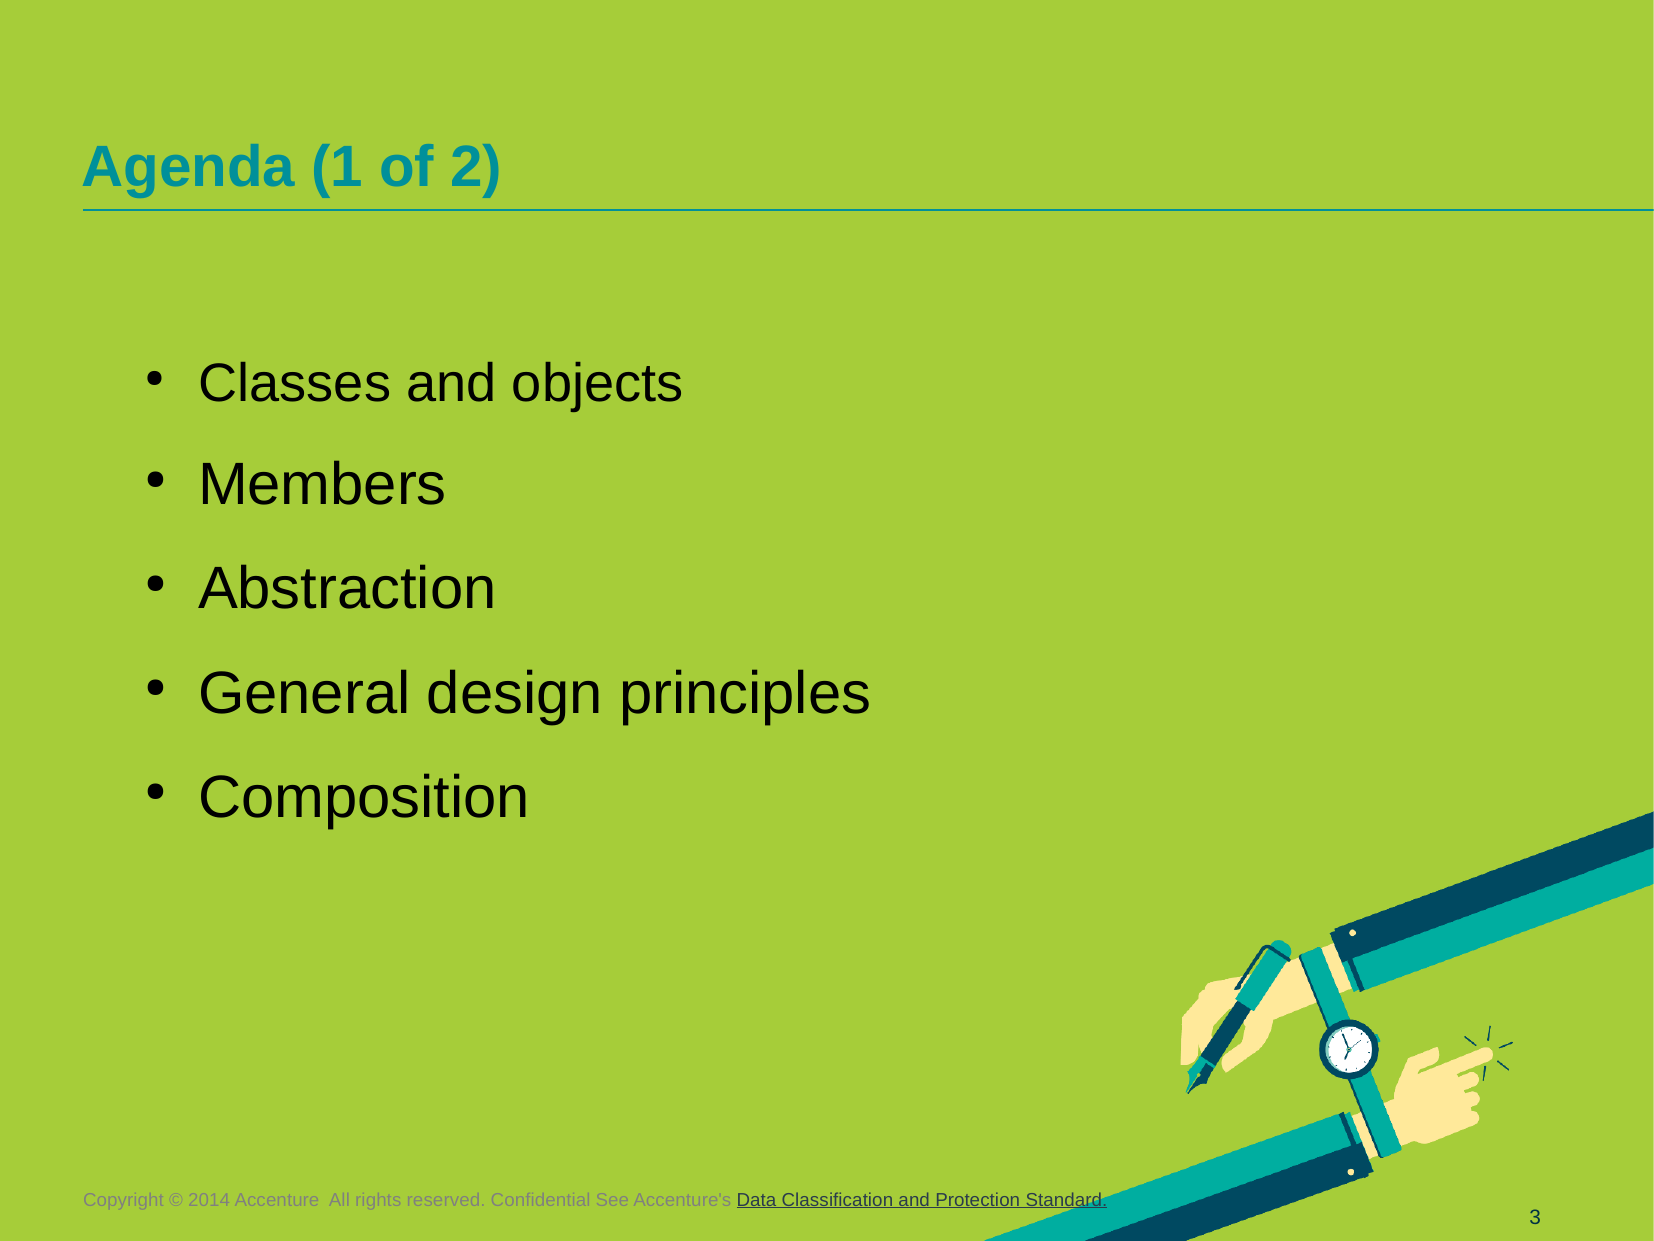

Agenda (1 of 2)
# Classes and objects
Members
Abstraction
General design principles
Composition
3